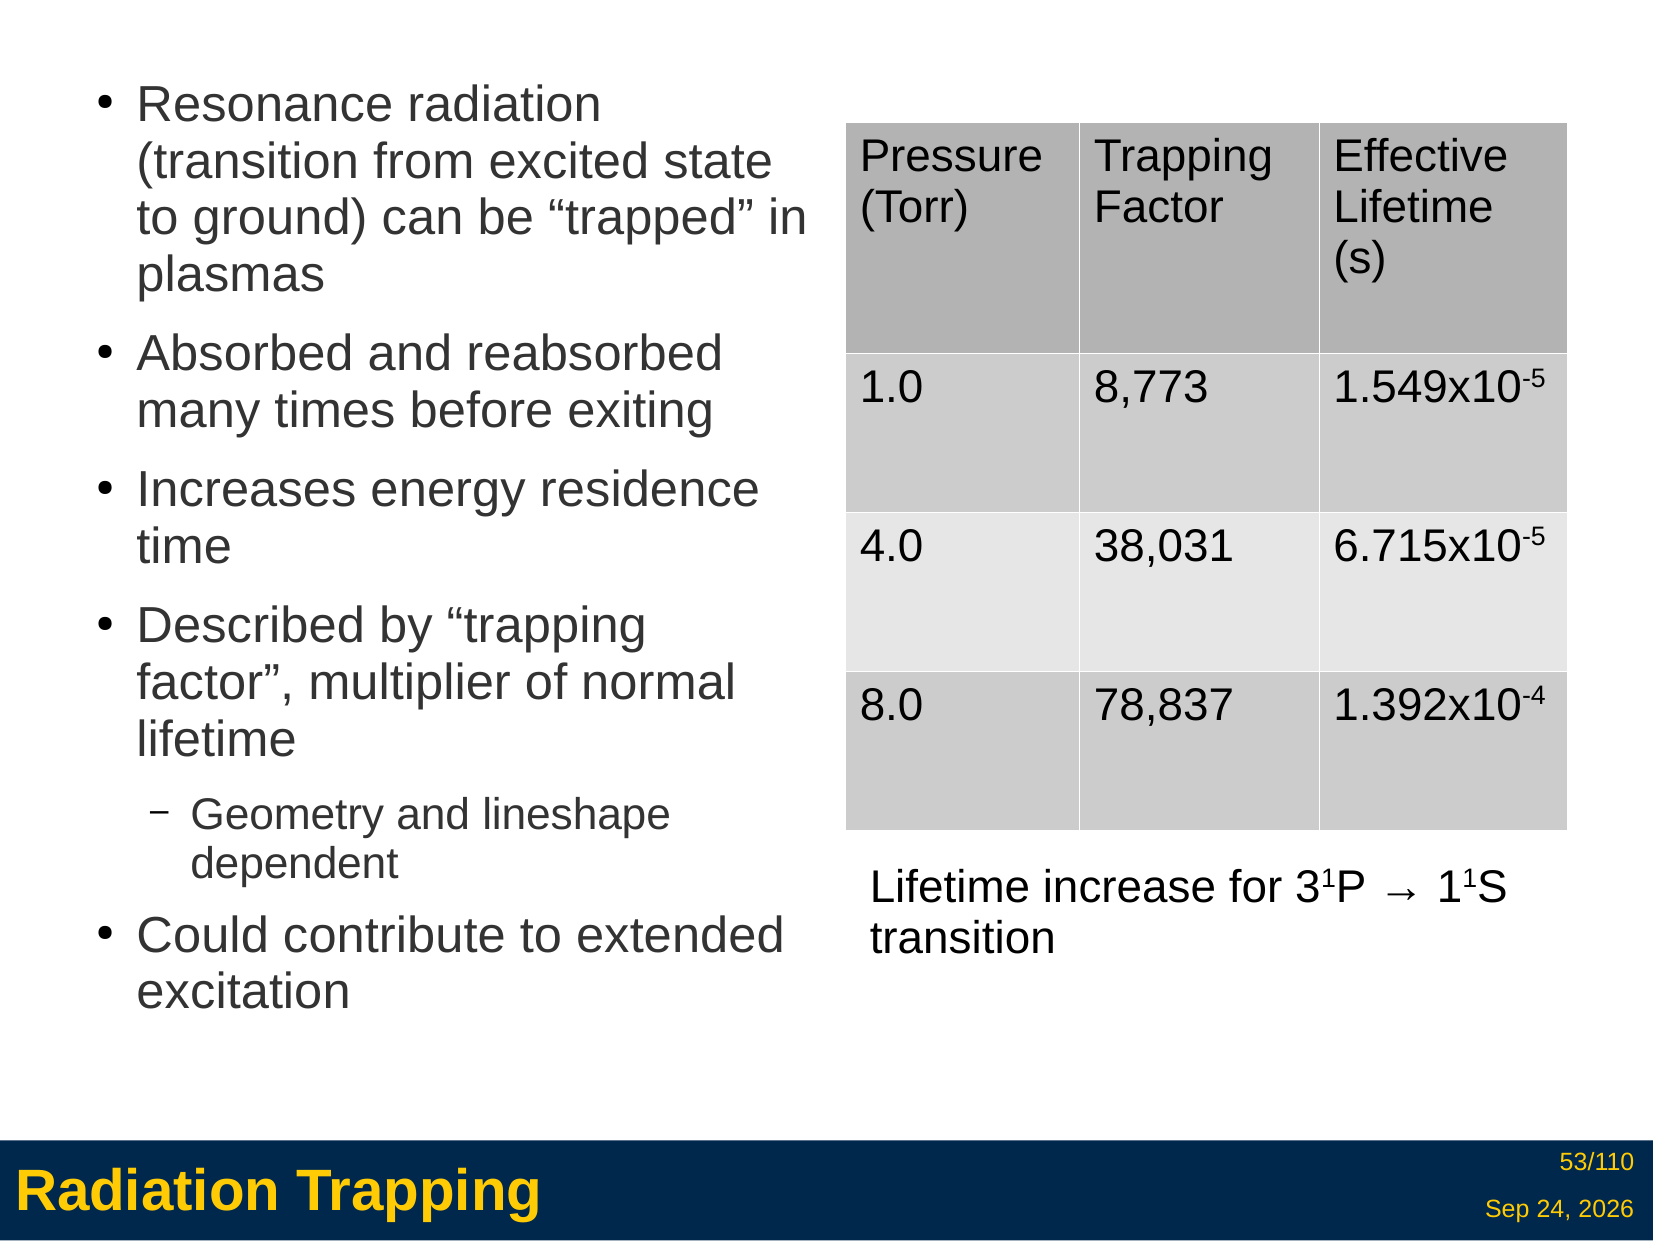

Resonance radiation (transition from excited state to ground) can be “trapped” in plasmas
Absorbed and reabsorbed many times before exiting
Increases energy residence time
Described by “trapping factor”, multiplier of normal lifetime
Geometry and lineshape dependent
Could contribute to extended excitation
| Pressure (Torr) | Trapping Factor | Effective Lifetime (s) |
| --- | --- | --- |
| 1.0 | 8,773 | 1.549x10-5 |
| 4.0 | 38,031 | 6.715x10-5 |
| 8.0 | 78,837 | 1.392x10-4 |
Lifetime increase for 31P → 11S transition
# Radiation Trapping
53